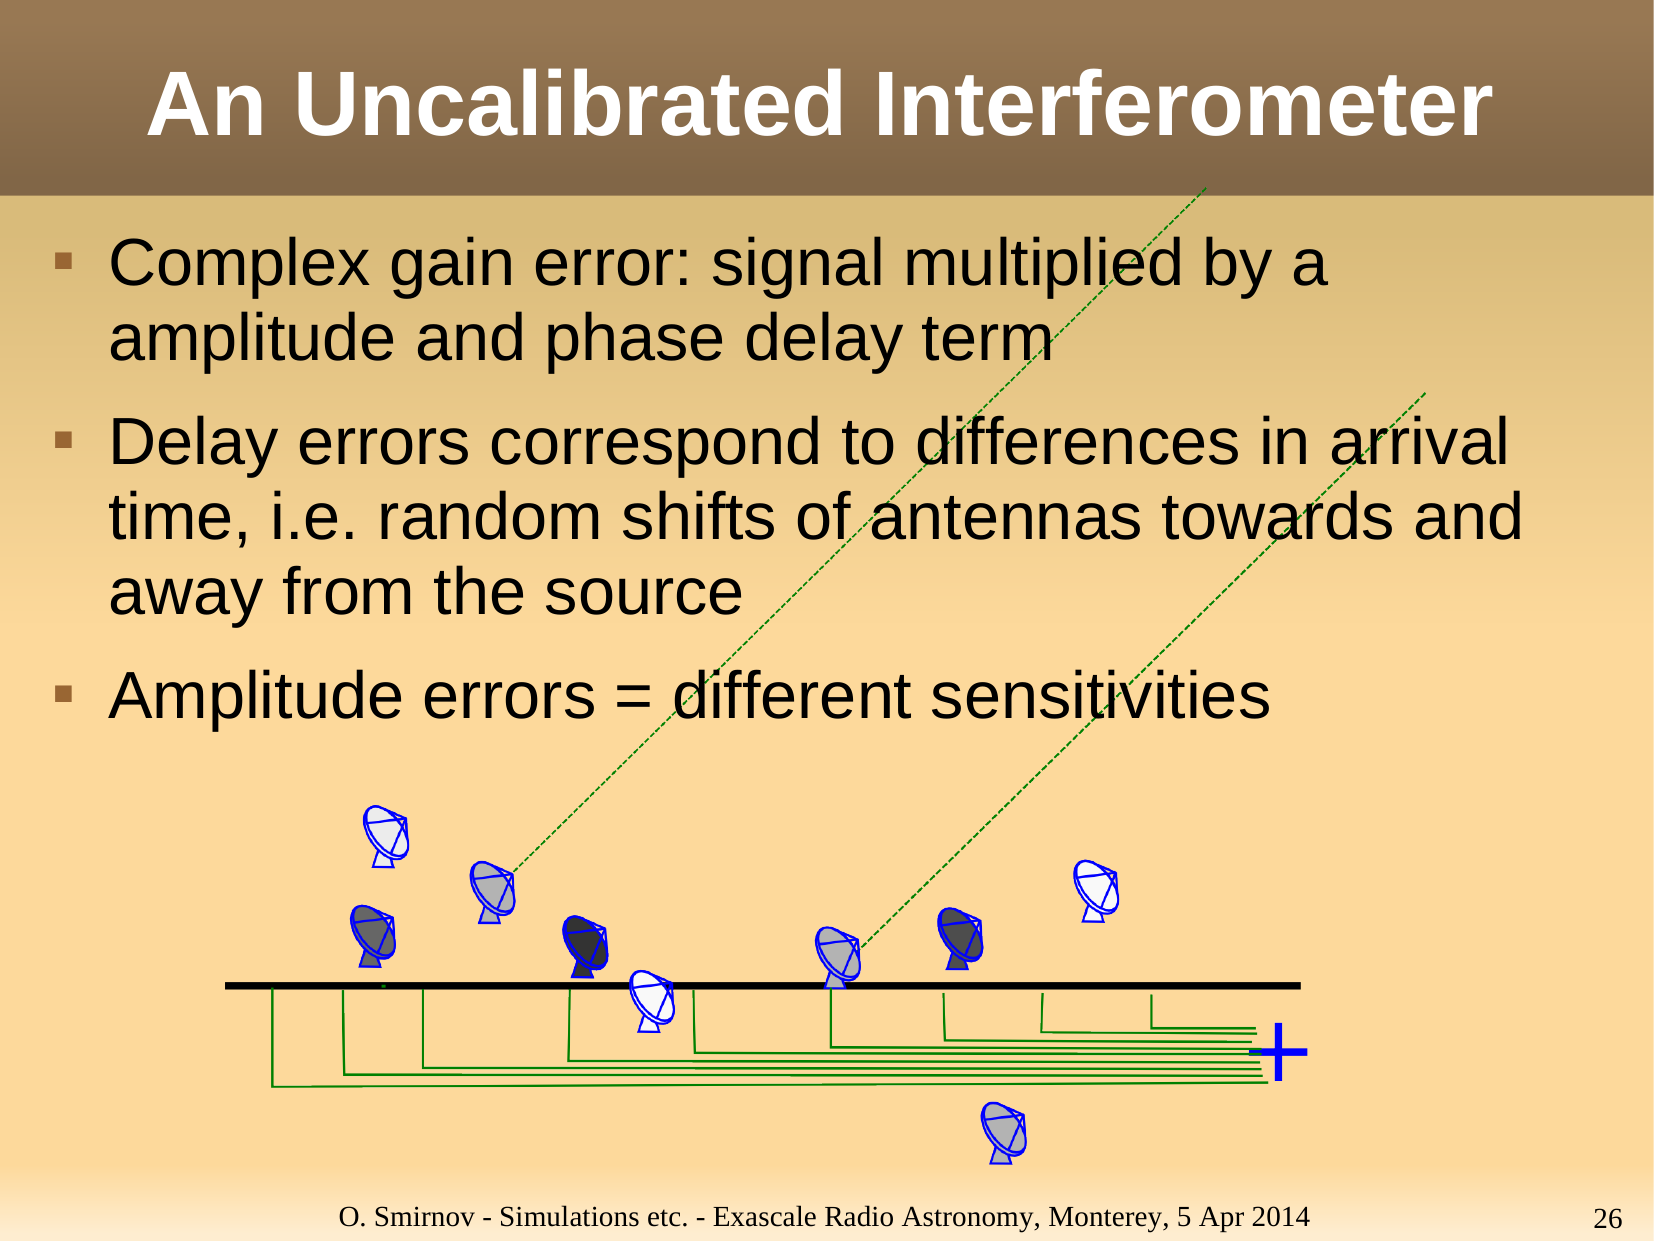

# An Uncalibrated Interferometer
Complex gain error: signal multiplied by a amplitude and phase delay term
Delay errors correspond to differences in arrival time, i.e. random shifts of antennas towards and away from the source
Amplitude errors = different sensitivities
O. Smirnov - Simulations etc. - Exascale Radio Astronomy, Monterey, 5 Apr 2014
26